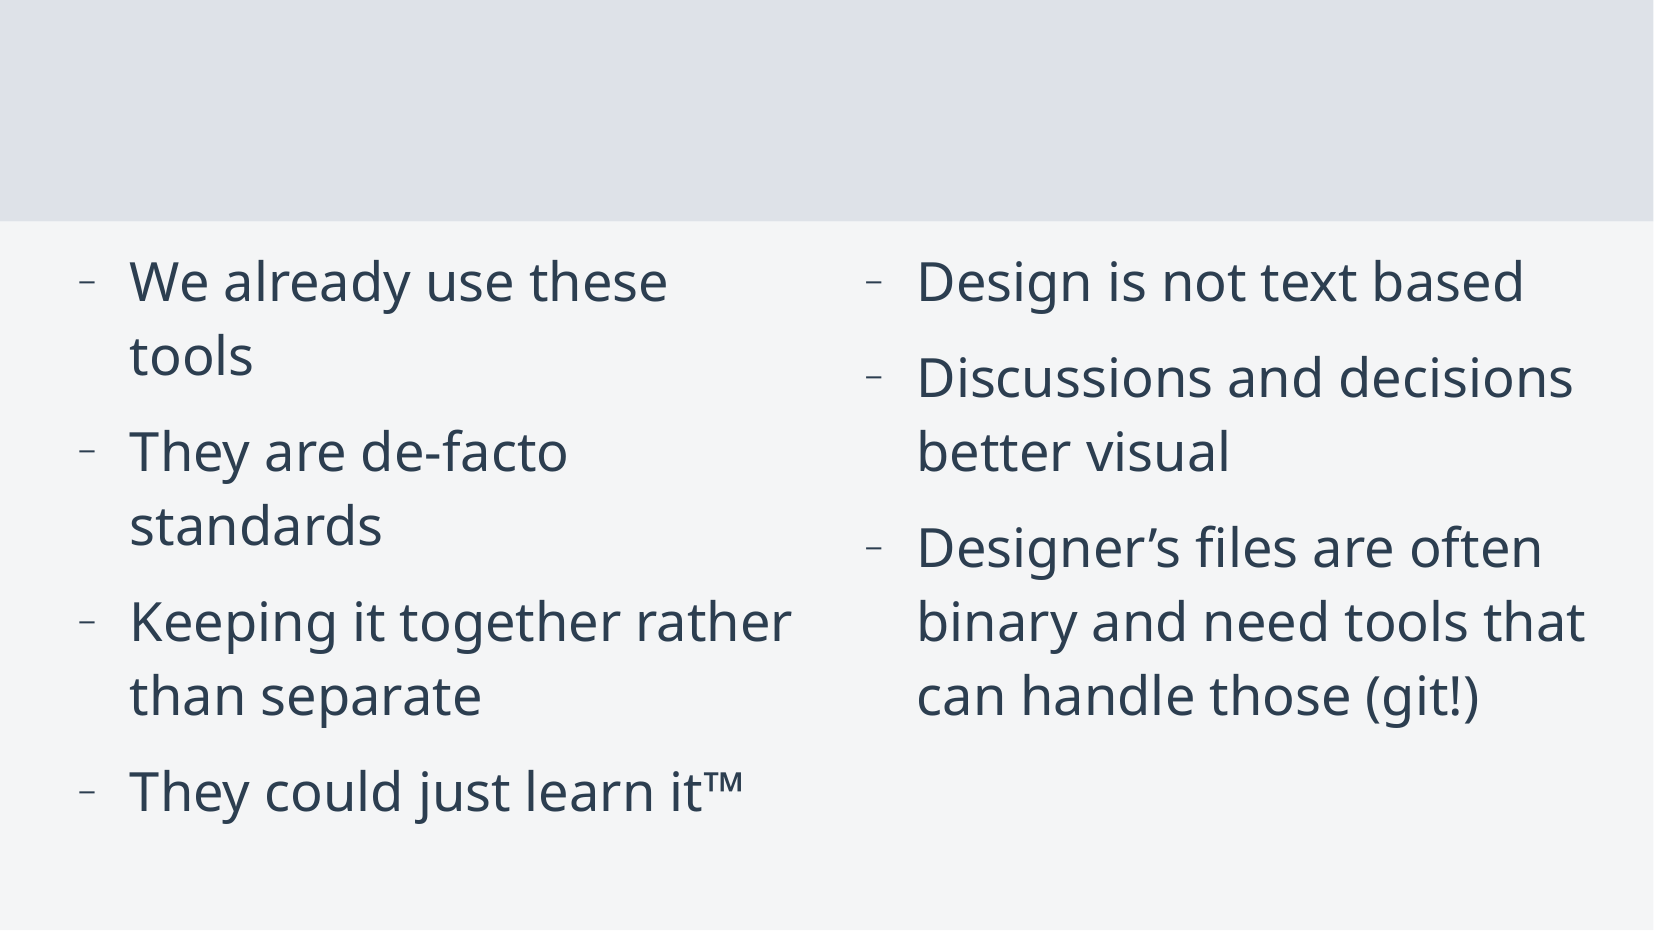

#
We already use these tools
They are de-facto standards
Keeping it together rather than separate
They could just learn it™
Design is not text based
Discussions and decisions better visual
Designer’s files are often binary and need tools that can handle those (git!)